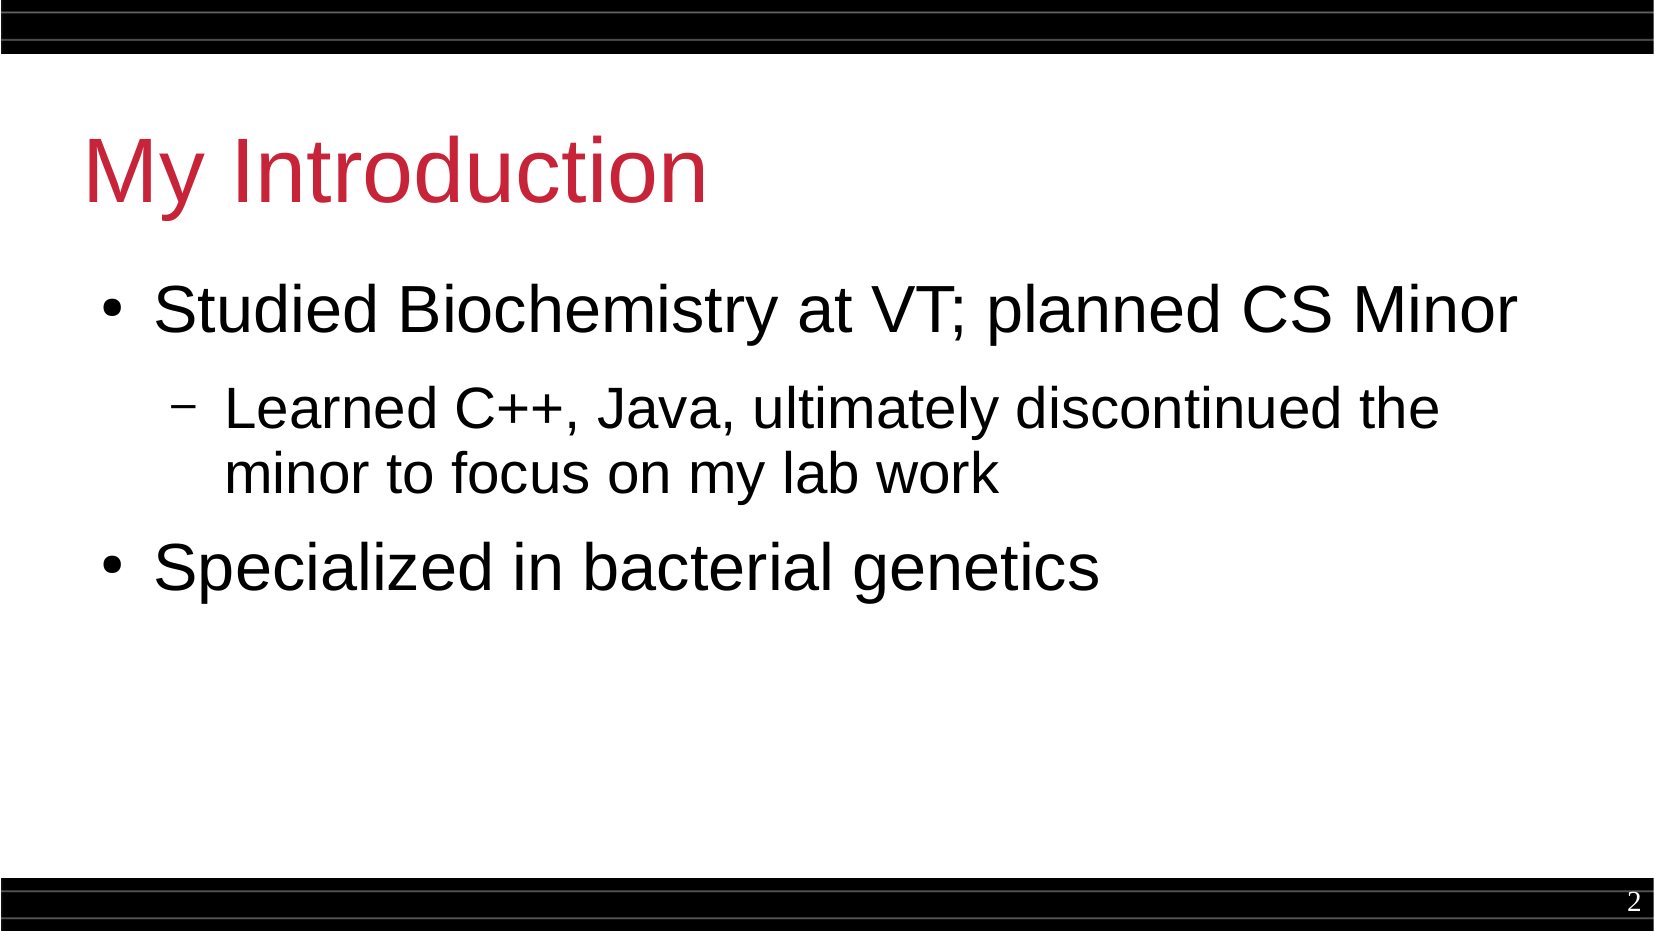

# My Introduction
Studied Biochemistry at VT; planned CS Minor
Learned C++, Java, ultimately discontinued the minor to focus on my lab work
Specialized in bacterial genetics